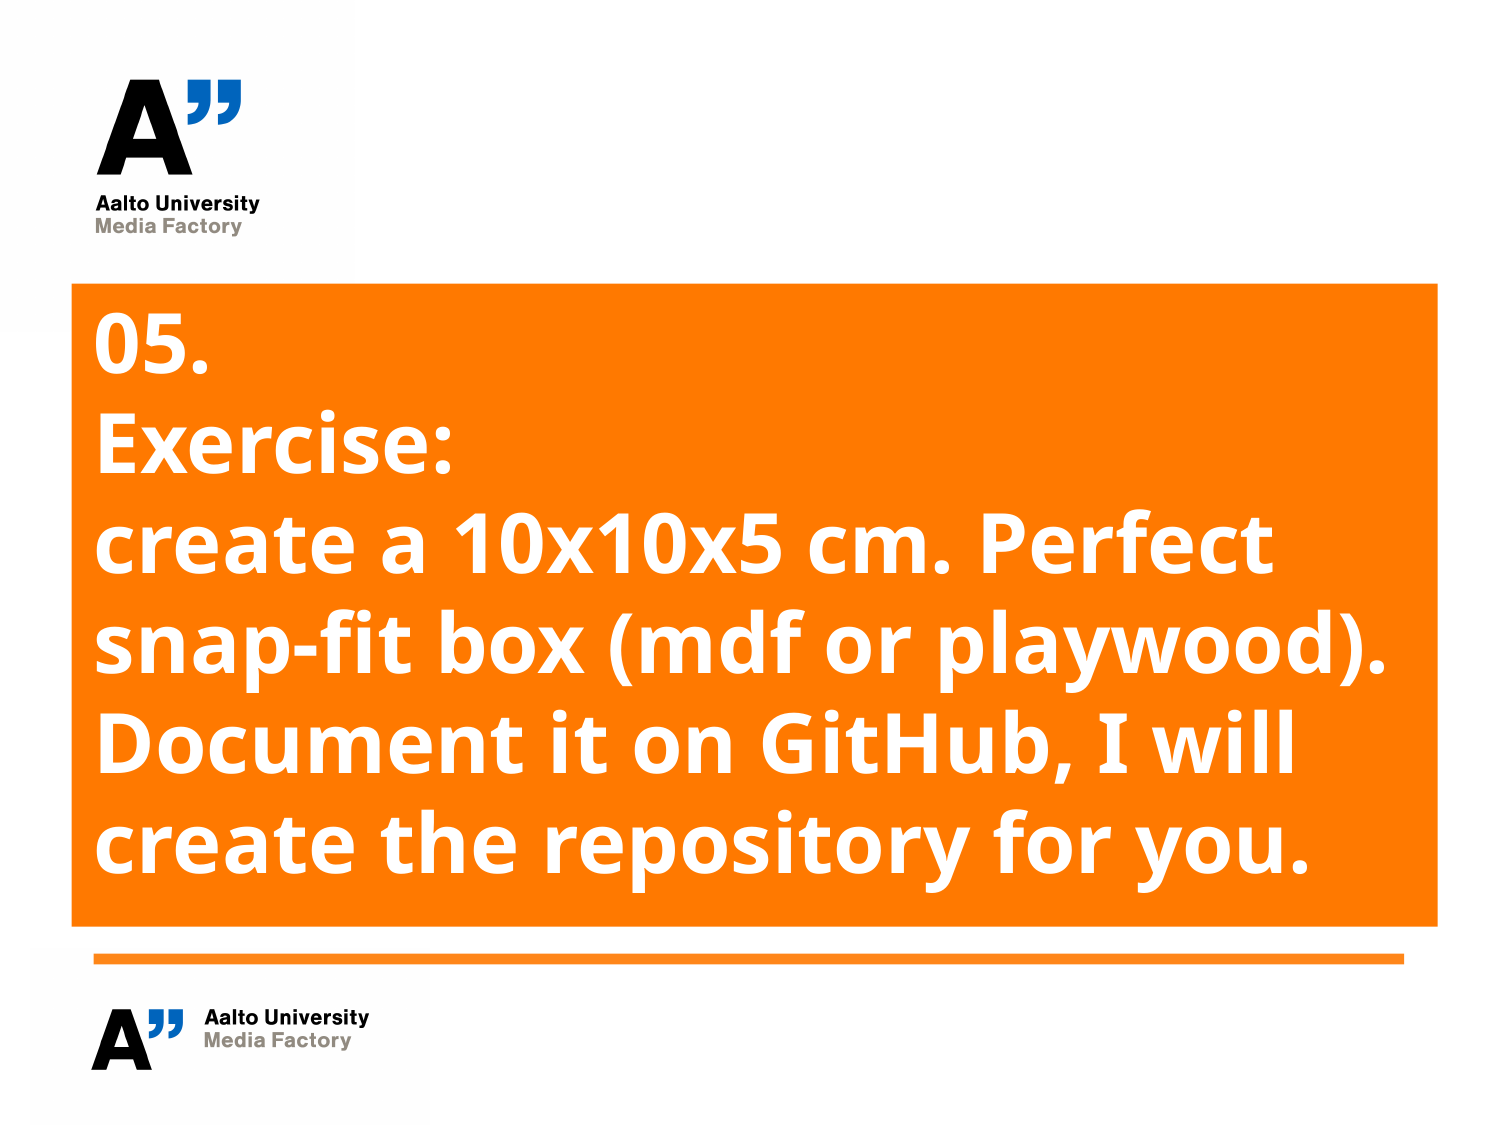

#
05.
Exercise:
create a 10x10x5 cm. Perfect snap-fit box (mdf or playwood).
Document it on GitHub, I will create the repository for you.